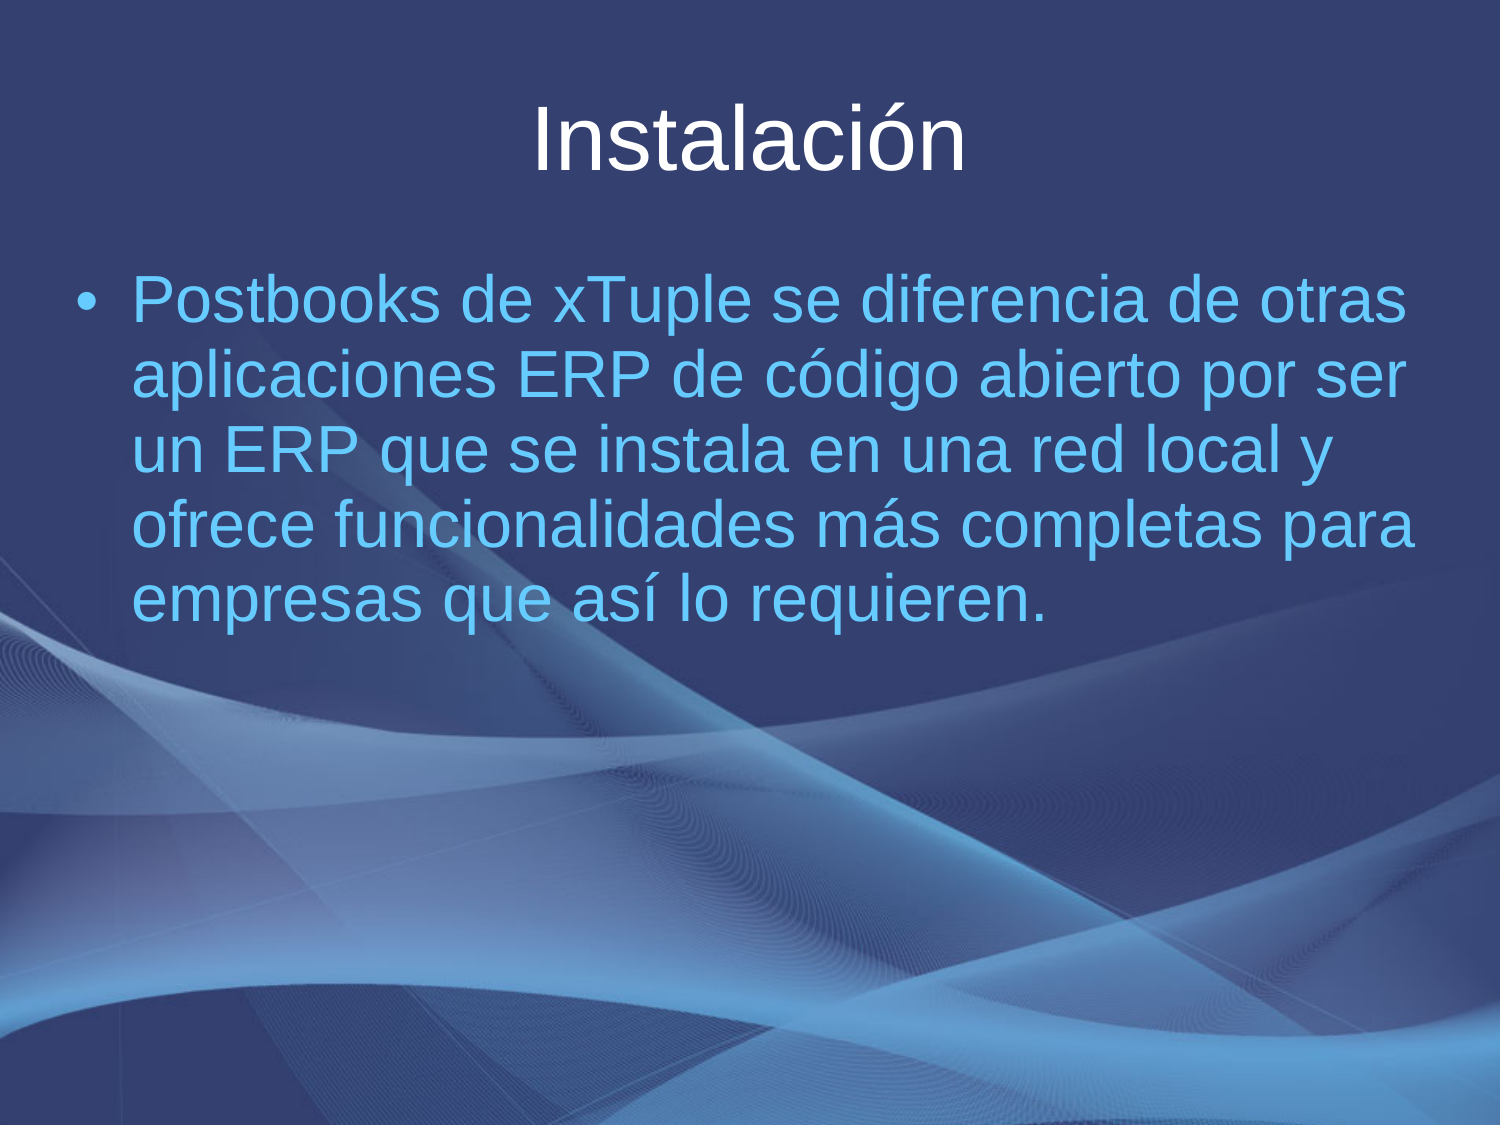

# Instalación
Postbooks de xTuple se diferencia de otras aplicaciones ERP de código abierto por ser un ERP que se instala en una red local y ofrece funcionalidades más completas para empresas que así lo requieren.